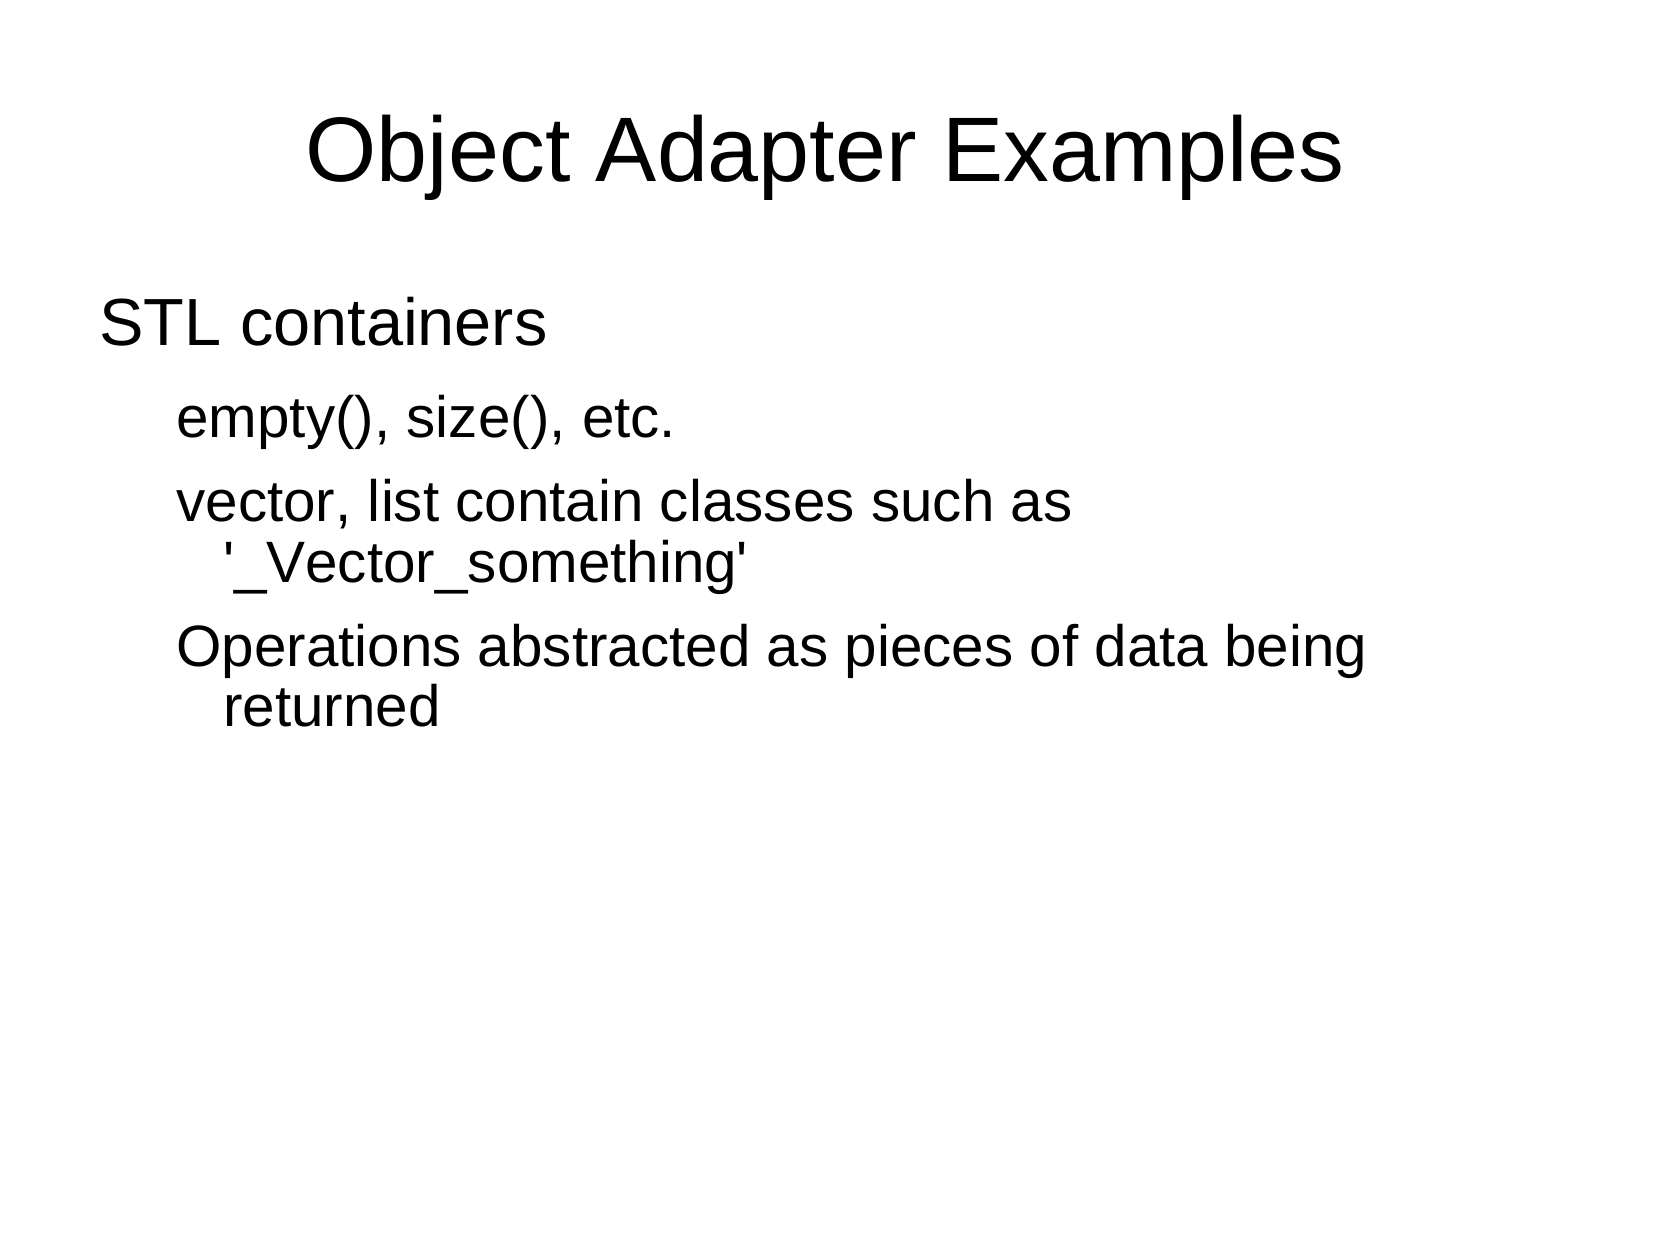

# Object Adapter Examples
STL containers
empty(), size(), etc.
vector, list contain classes such as '_Vector_something'
Operations abstracted as pieces of data being returned